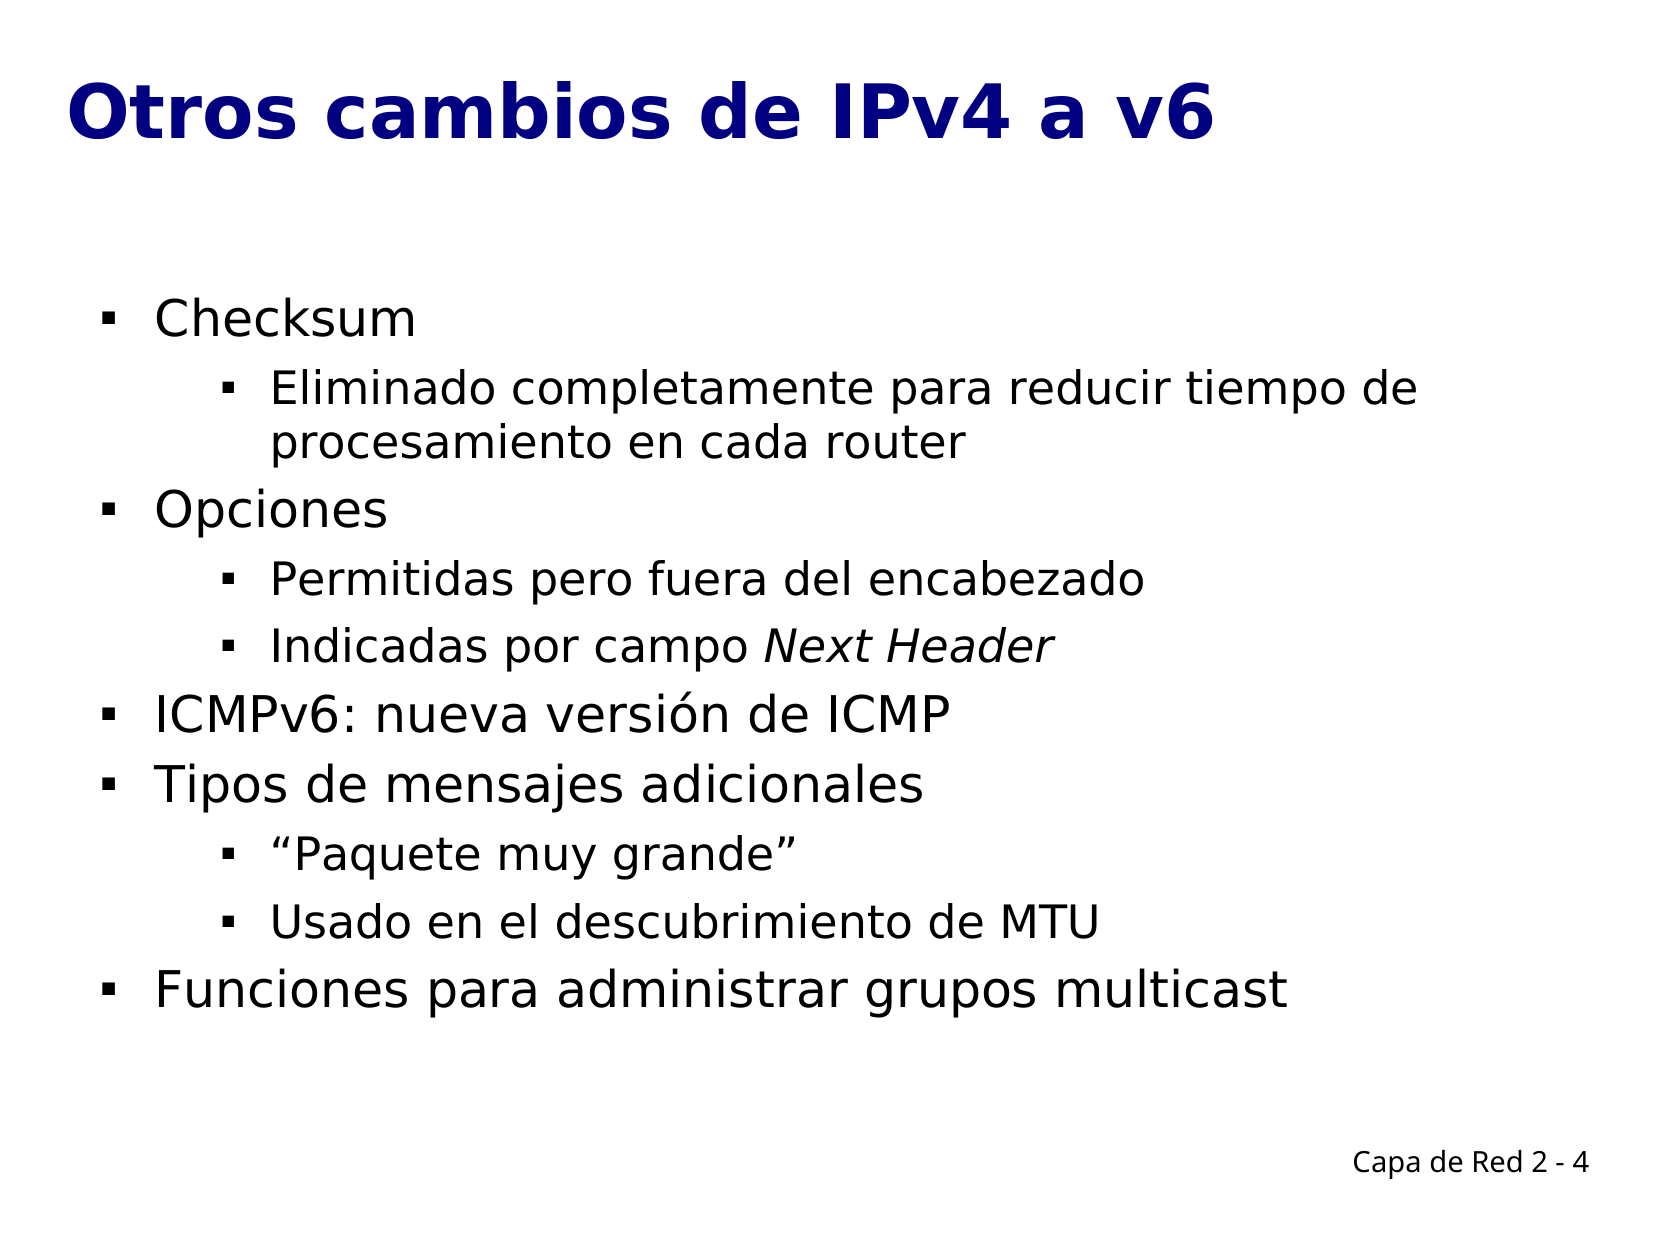

# Otros cambios de IPv4 a v6
Checksum
Eliminado completamente para reducir tiempo de procesamiento en cada router
Opciones
Permitidas pero fuera del encabezado
Indicadas por campo Next Header
ICMPv6: nueva versión de ICMP
Tipos de mensajes adicionales
“Paquete muy grande”
Usado en el descubrimiento de MTU
Funciones para administrar grupos multicast